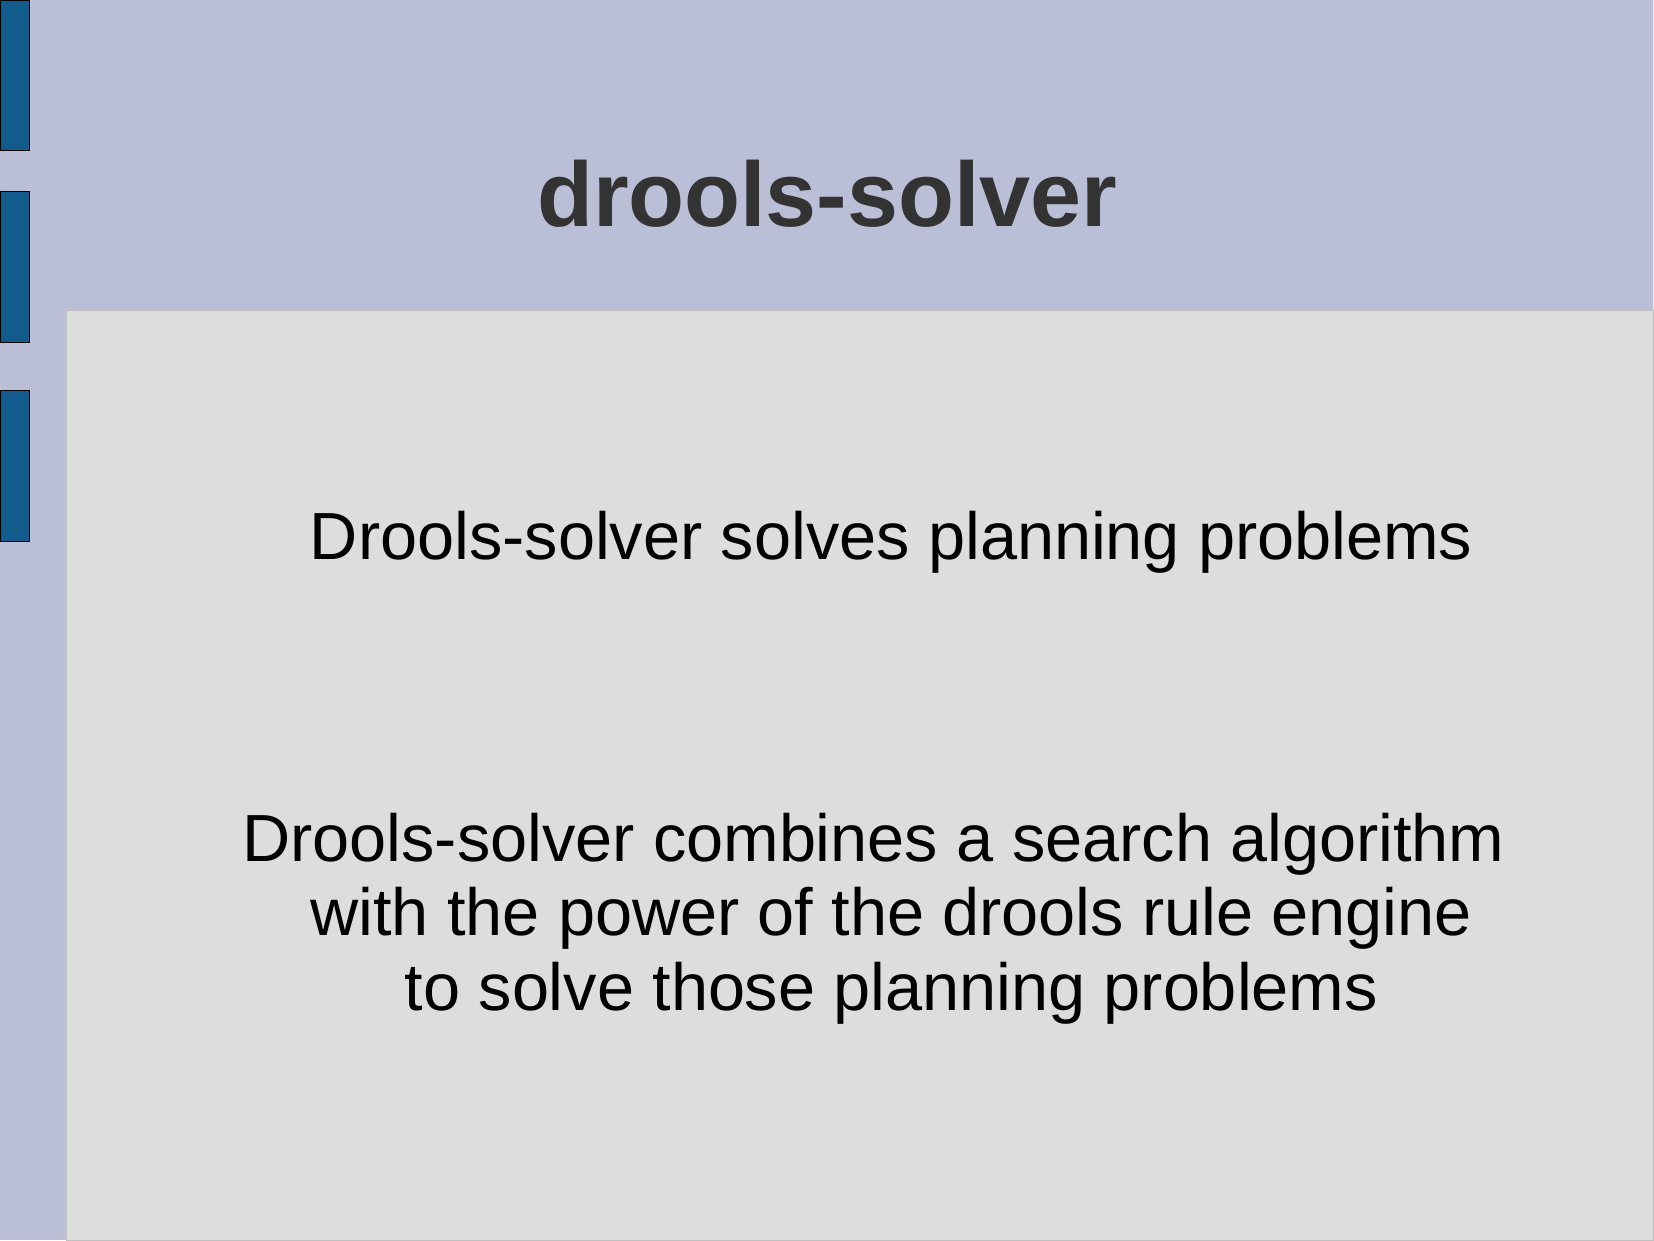

# drools-solver
Drools-solver solves planning problems
Drools-solver combines a search algorithm
with the power of the drools rule engine
to solve those planning problems